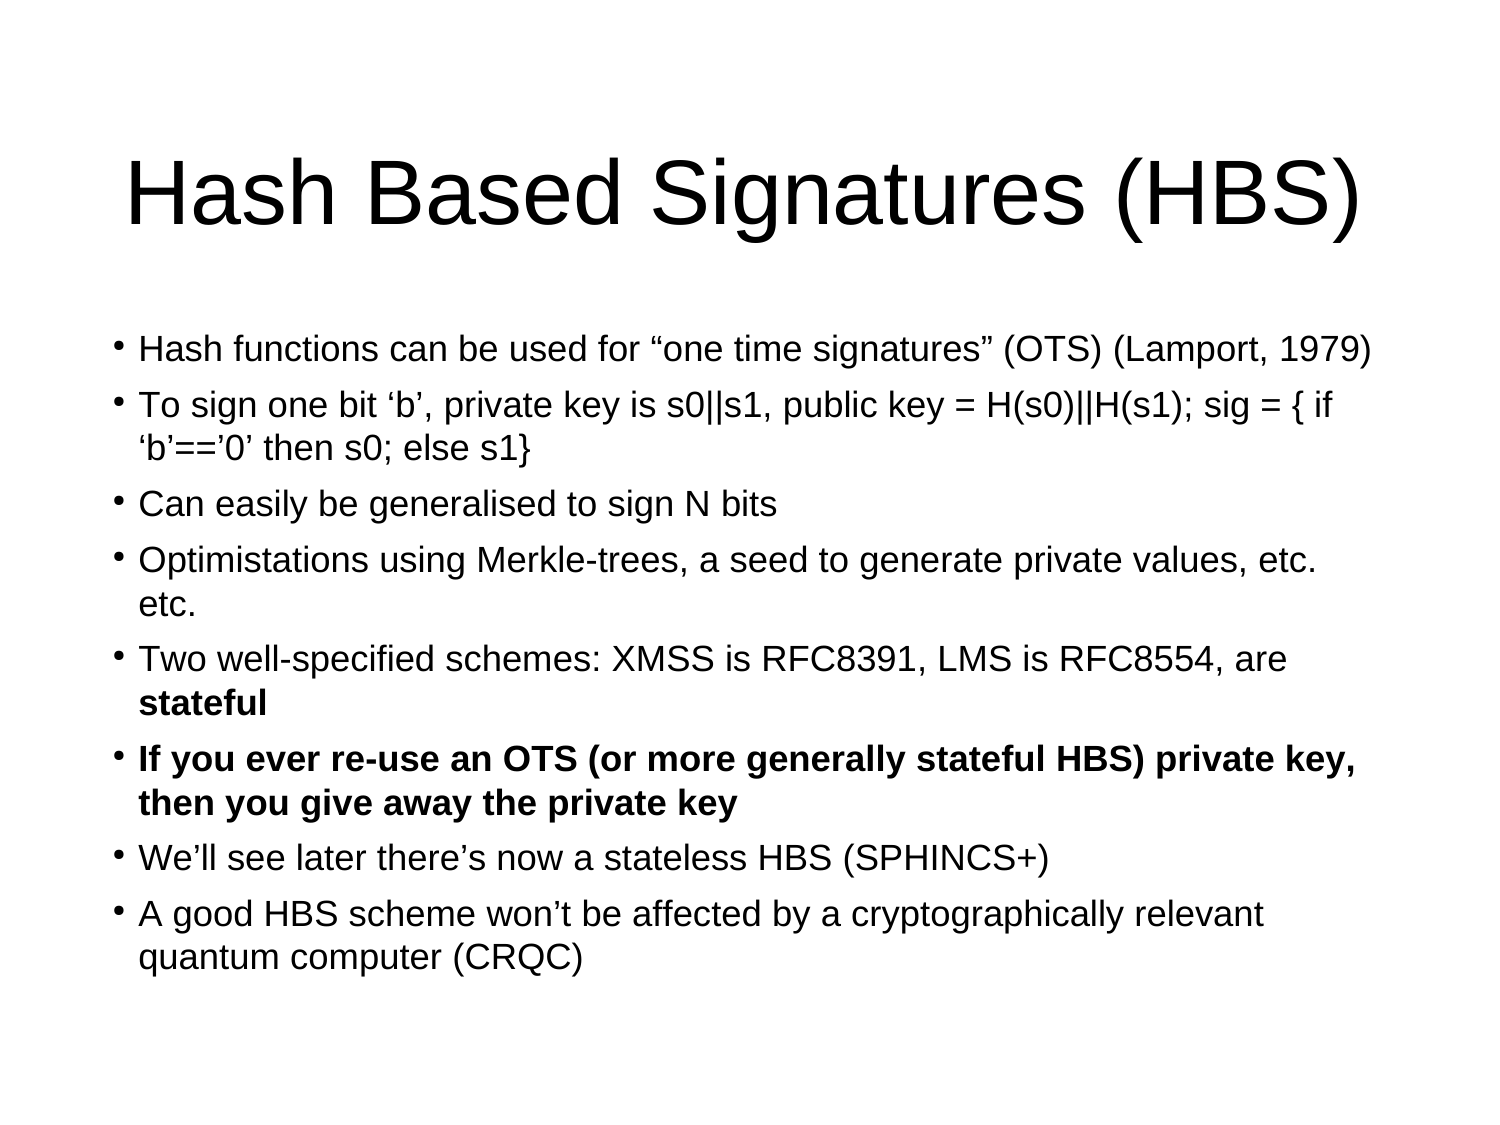

# Hash Based Signatures (HBS)
Hash functions can be used for “one time signatures” (OTS) (Lamport, 1979)
To sign one bit ‘b’, private key is s0||s1, public key = H(s0)||H(s1); sig = { if ‘b’==’0’ then s0; else s1}
Can easily be generalised to sign N bits
Optimistations using Merkle-trees, a seed to generate private values, etc. etc.
Two well-specified schemes: XMSS is RFC8391, LMS is RFC8554, are stateful
If you ever re-use an OTS (or more generally stateful HBS) private key, then you give away the private key
We’ll see later there’s now a stateless HBS (SPHINCS+)
A good HBS scheme won’t be affected by a cryptographically relevant quantum computer (CRQC)